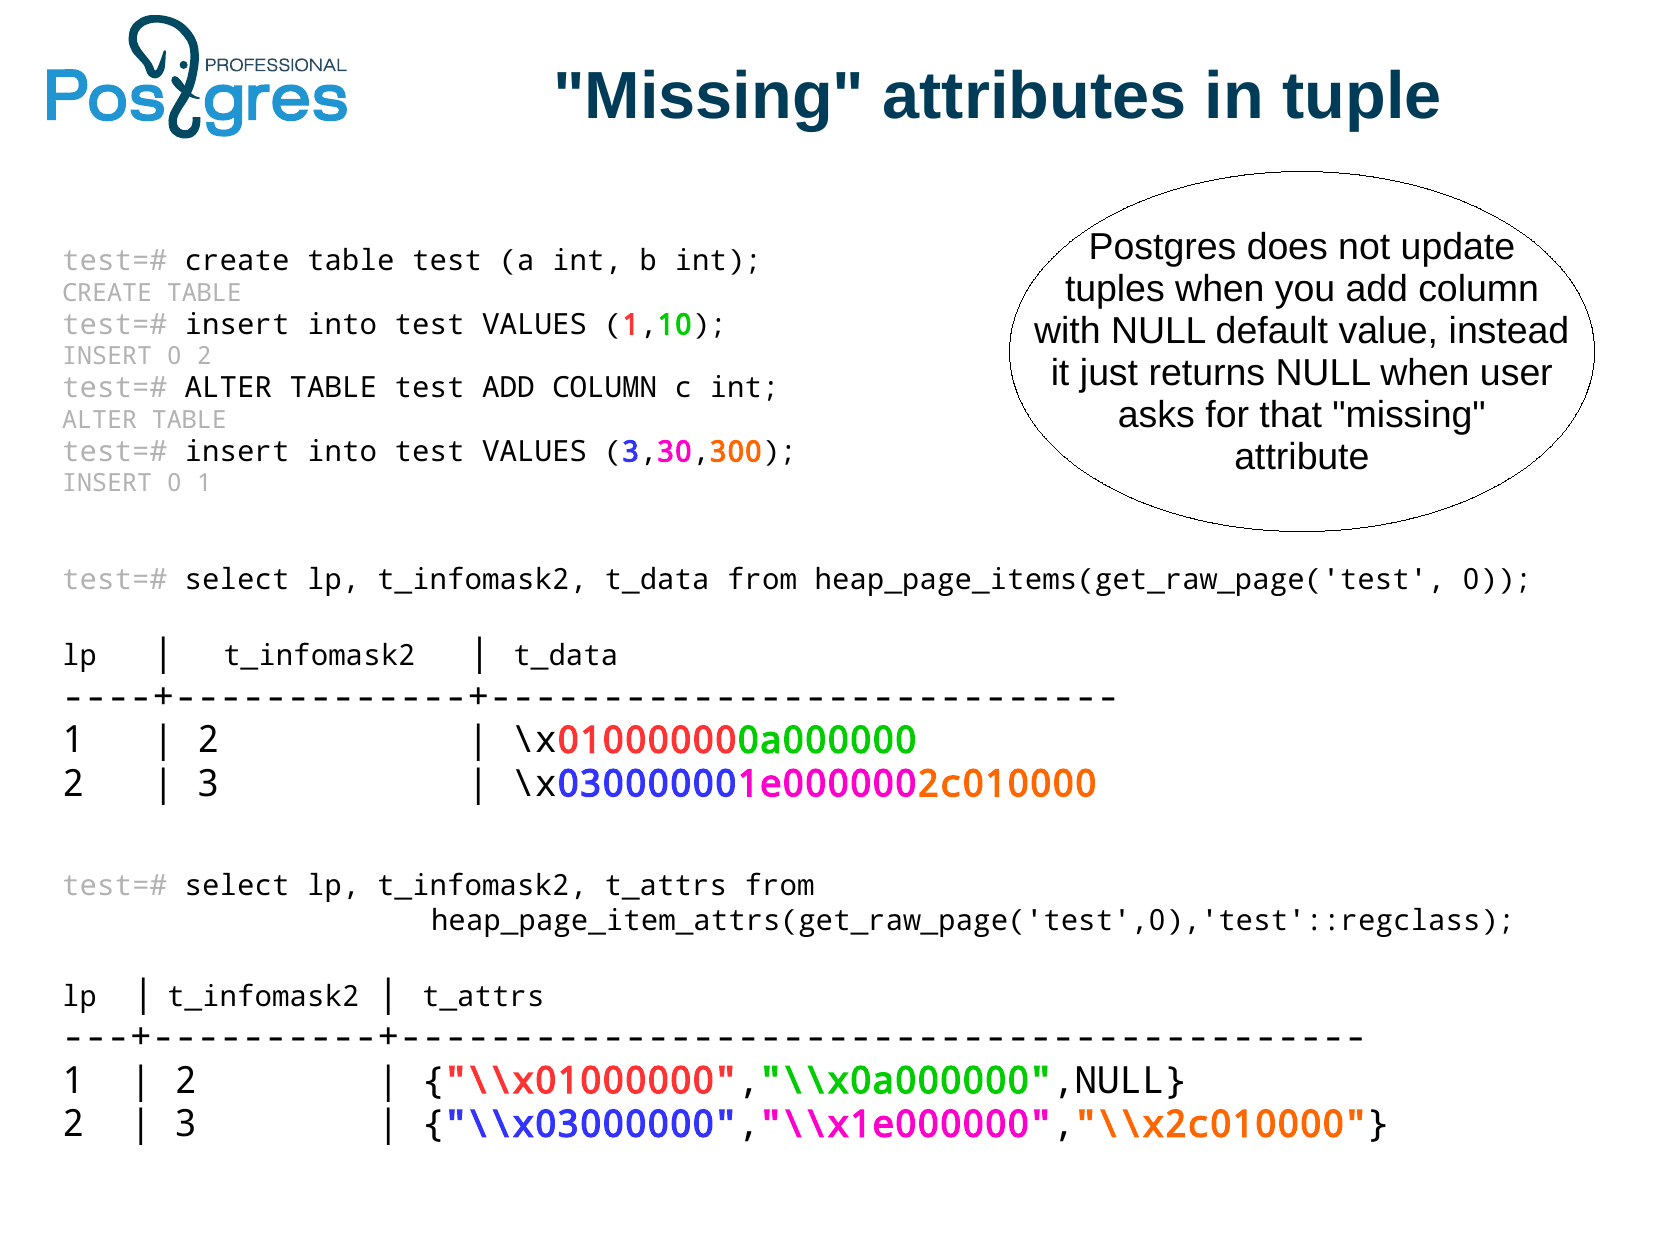

# "Missing" attributes in tuple
Postgres does not update
tuples when you add column
 with NULL default value, instead
it just returns NULL when user
asks for that "missing"
attribute
test=# create table test (a int, b int);
CREATE TABLE
test=# insert into test VALUES (1,10);
INSERT 0 2
test=# ALTER TABLE test ADD COLUMN c int;
ALTER TABLE
test=# insert into test VALUES (3,30,300);
INSERT 0 1
test=# select lp, t_infomask2, t_data from heap_page_items(get_raw_page('test', 0));
lp | t_infomask2 | t_data
----+-------------+----------------------------
1 | 2 | \x010000000a000000
2 | 3 | \x030000001e0000002c010000
test=# select lp, t_infomask2, t_attrs from
					heap_page_item_attrs(get_raw_page('test',0),'test'::regclass);
lp | t_infomask2 | t_attrs
---+----------+-------------------------------------------
1 | 2 | {"\\x01000000","\\x0a000000",NULL}
2 | 3 | {"\\x03000000","\\x1e000000","\\x2c010000"}